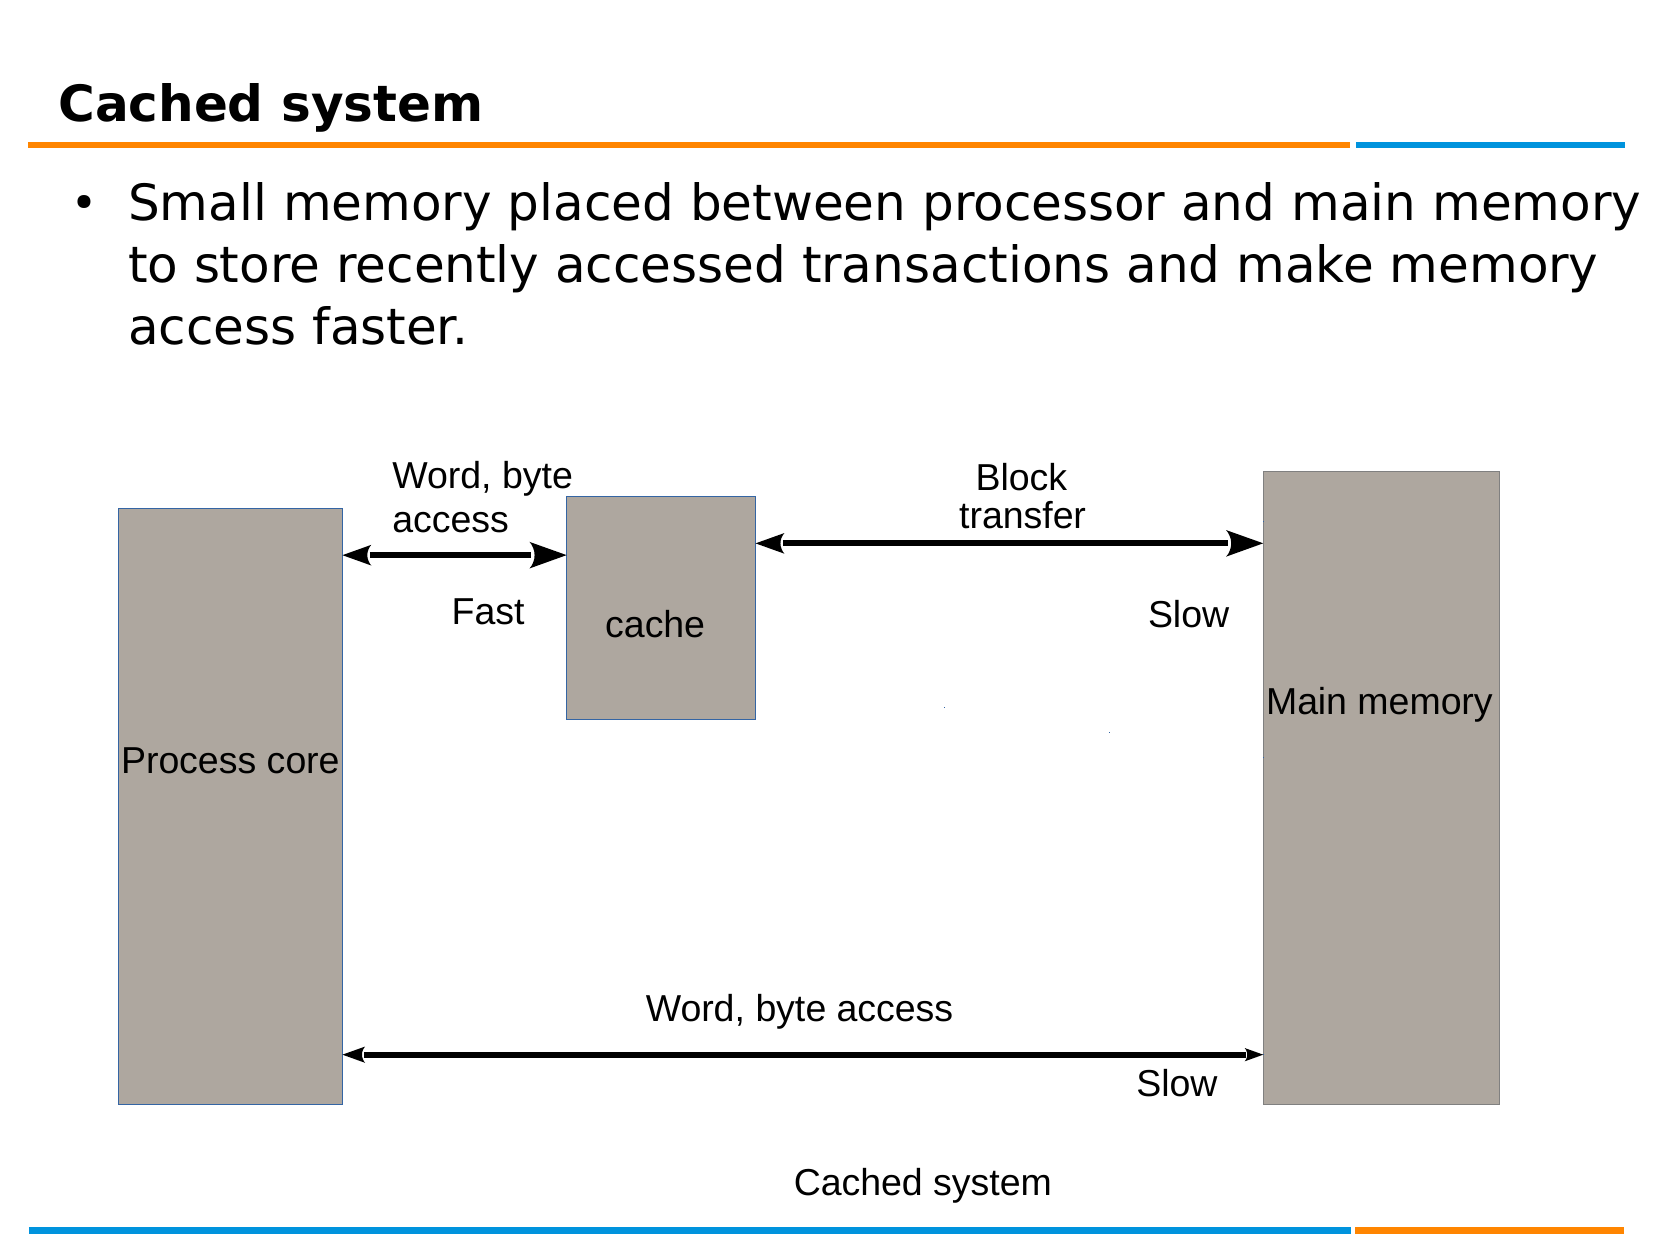

Cached system
Small memory placed between processor and main memory
●
to store recently accessed transactions and make memory
access faster.
Block
Word, byte
transfer
access
Fast
Slow
cache
Main memory
Process core
Word, byte access
Slow
Cached system
15